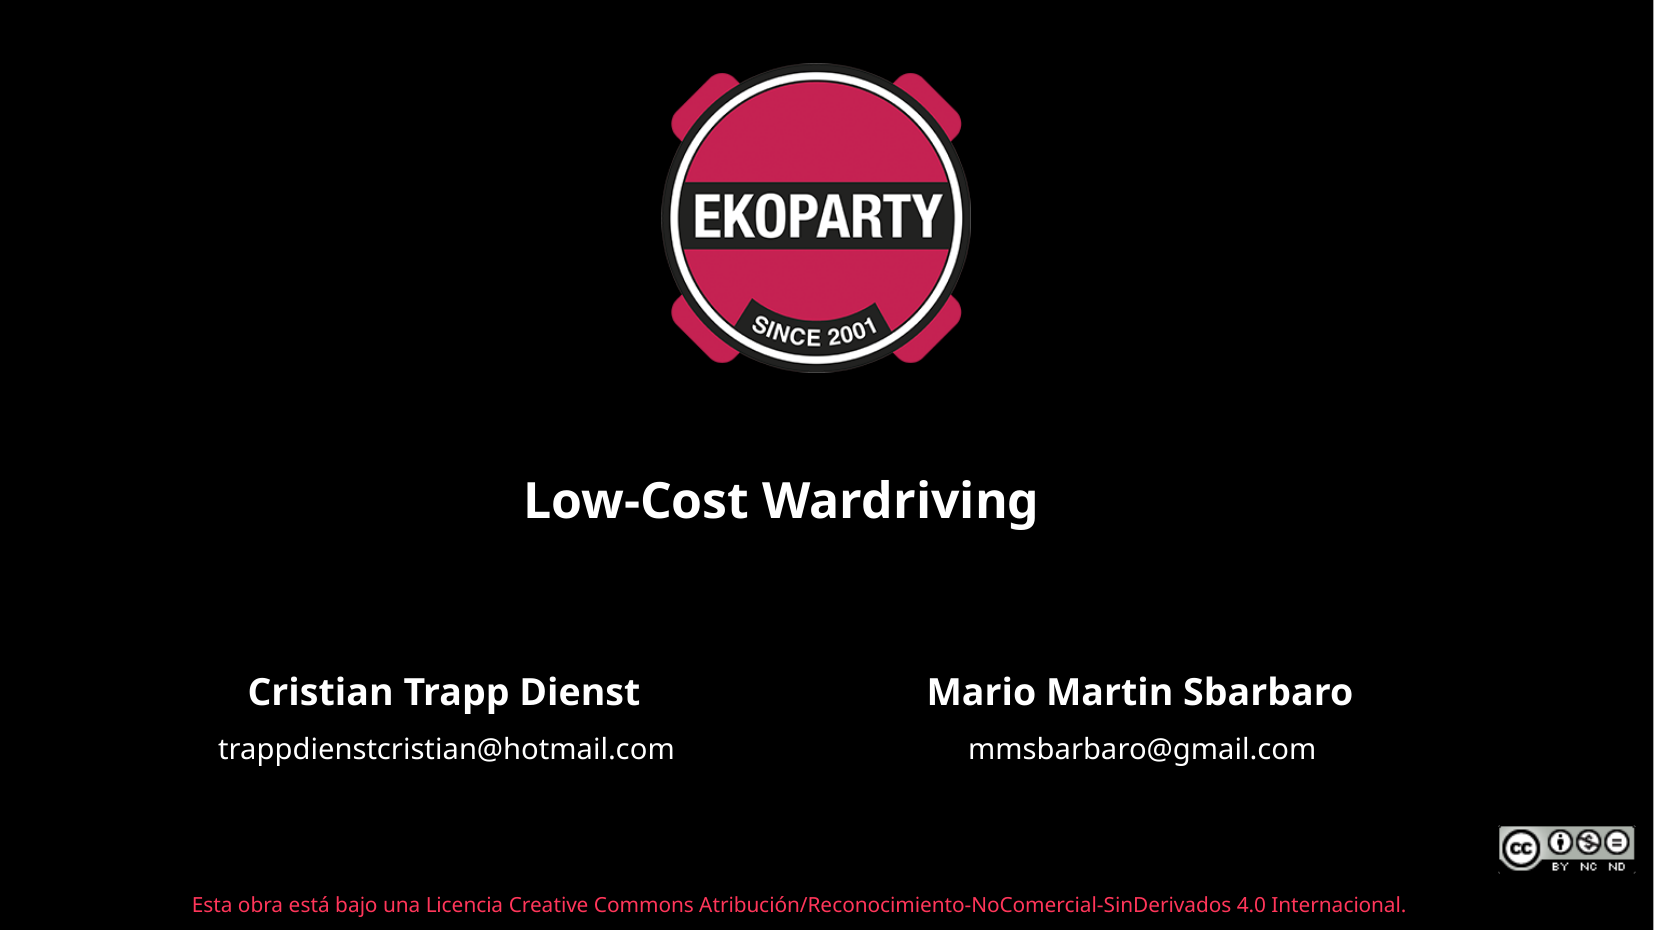

Low-Cost Wardriving
Cristian Trapp Dienst
Mario Martin Sbarbaro
trappdienstcristian@hotmail.com
mmsbarbaro@gmail.com
Esta obra está bajo una Licencia Creative Commons Atribución/Reconocimiento-NoComercial-SinDerivados 4.0 Internacional.